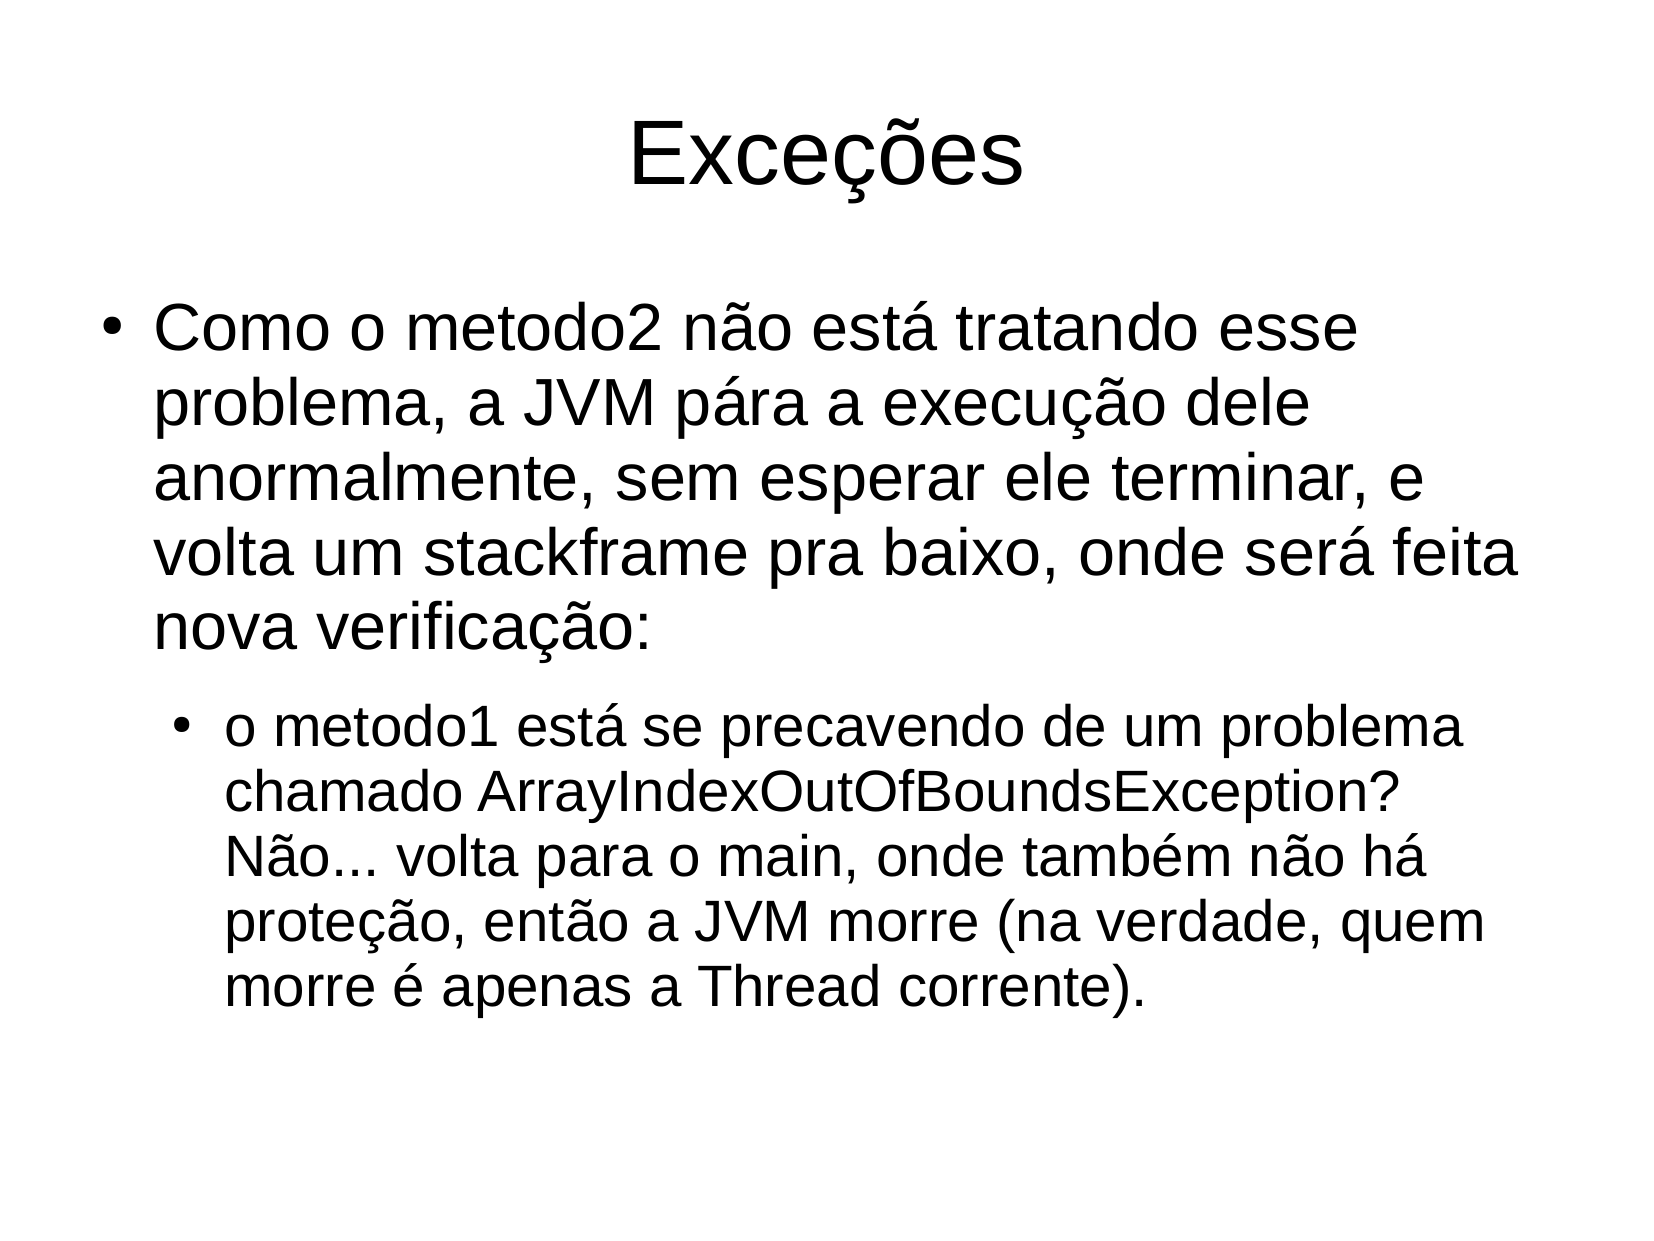

# Exceções
Como o metodo2 não está tratando esse problema, a JVM pára a execução dele anormalmente, sem esperar ele terminar, e volta um stackframe pra baixo, onde será feita nova verificação:
o metodo1 está se precavendo de um problema chamado ArrayIndexOutOfBoundsException? Não... volta para o main, onde também não há proteção, então a JVM morre (na verdade, quem morre é apenas a Thread corrente).